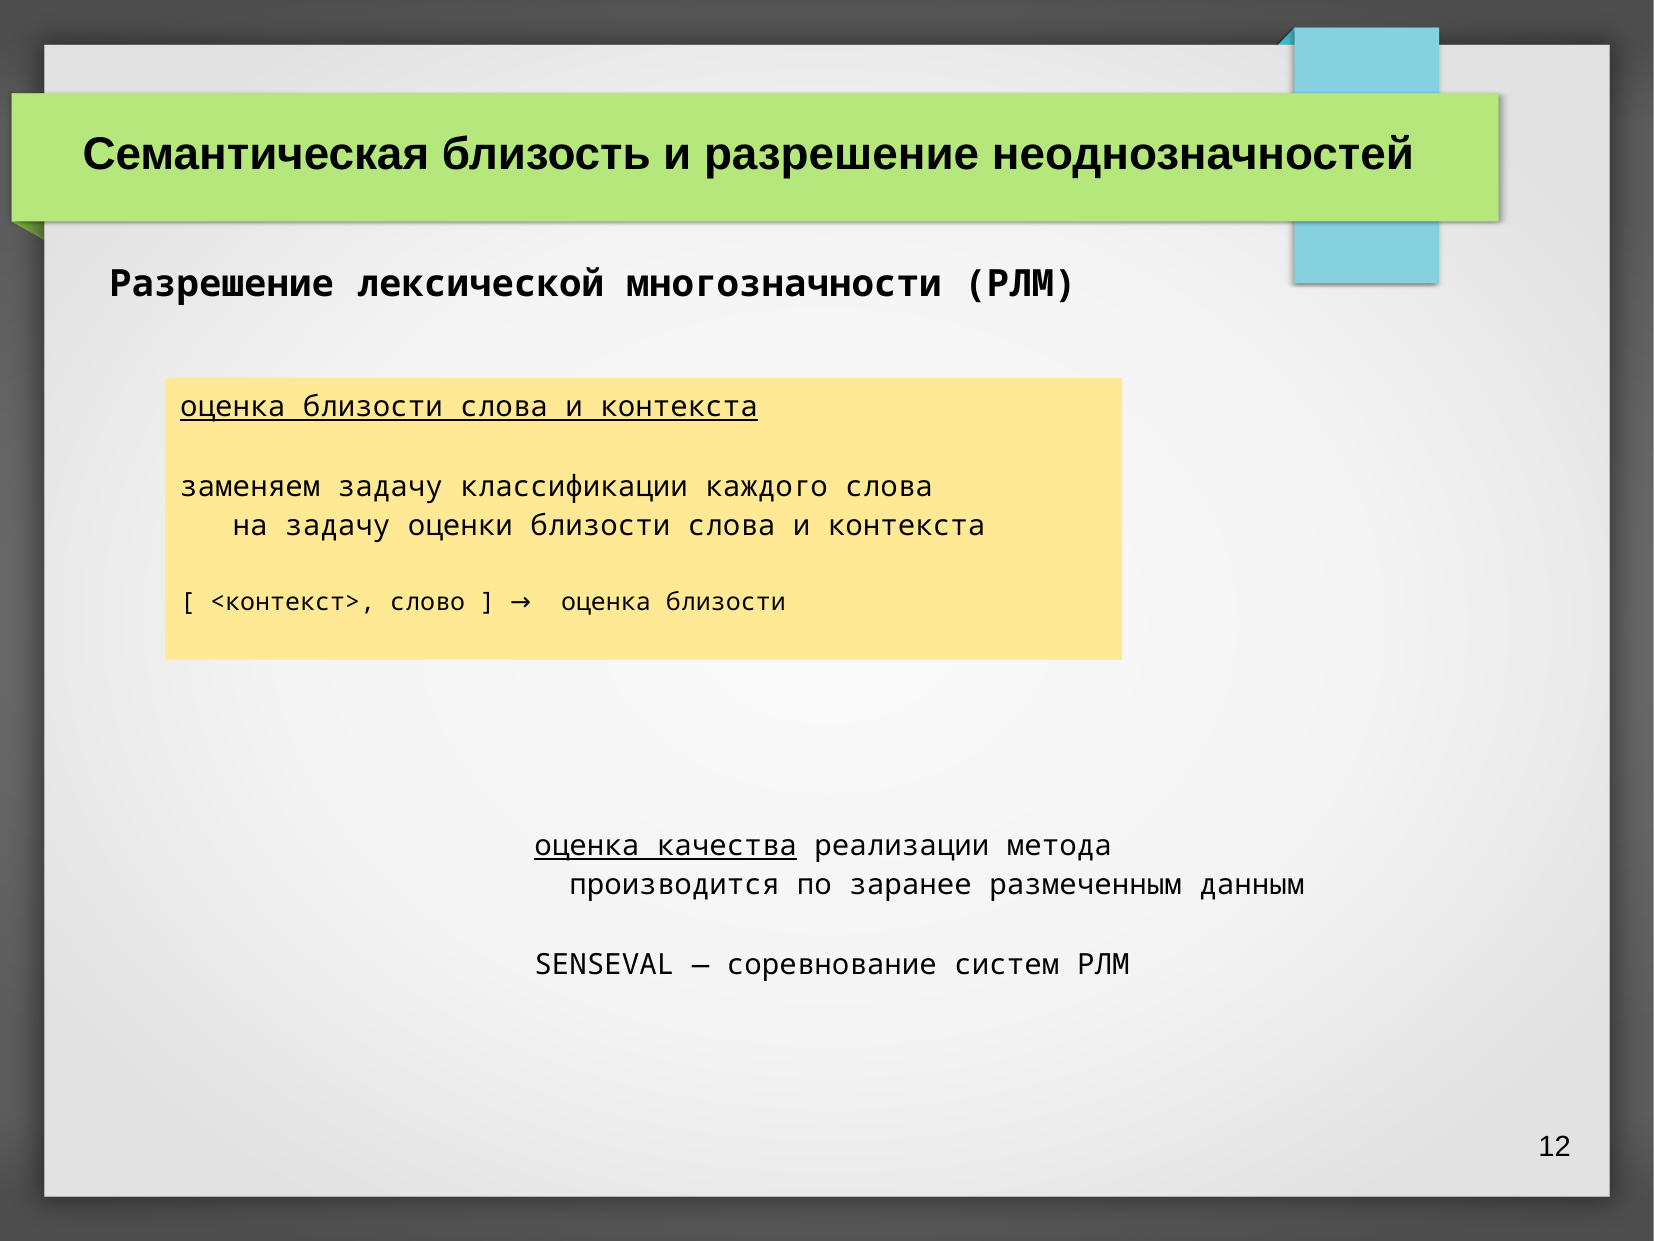

# Семантическая близость и разрешение неоднозначностей
Разрешение лексической многозначности (РЛМ)
оценка близости слова и контекста
заменяем задачу классификации каждого слова
 на задачу оценки близости слова и контекста
[ <контекст>, слово ] → оценка близости
оценка качества реализации метода
 производится по заранее размеченным данным
SENSEVAL — соревнование систем РЛМ
12